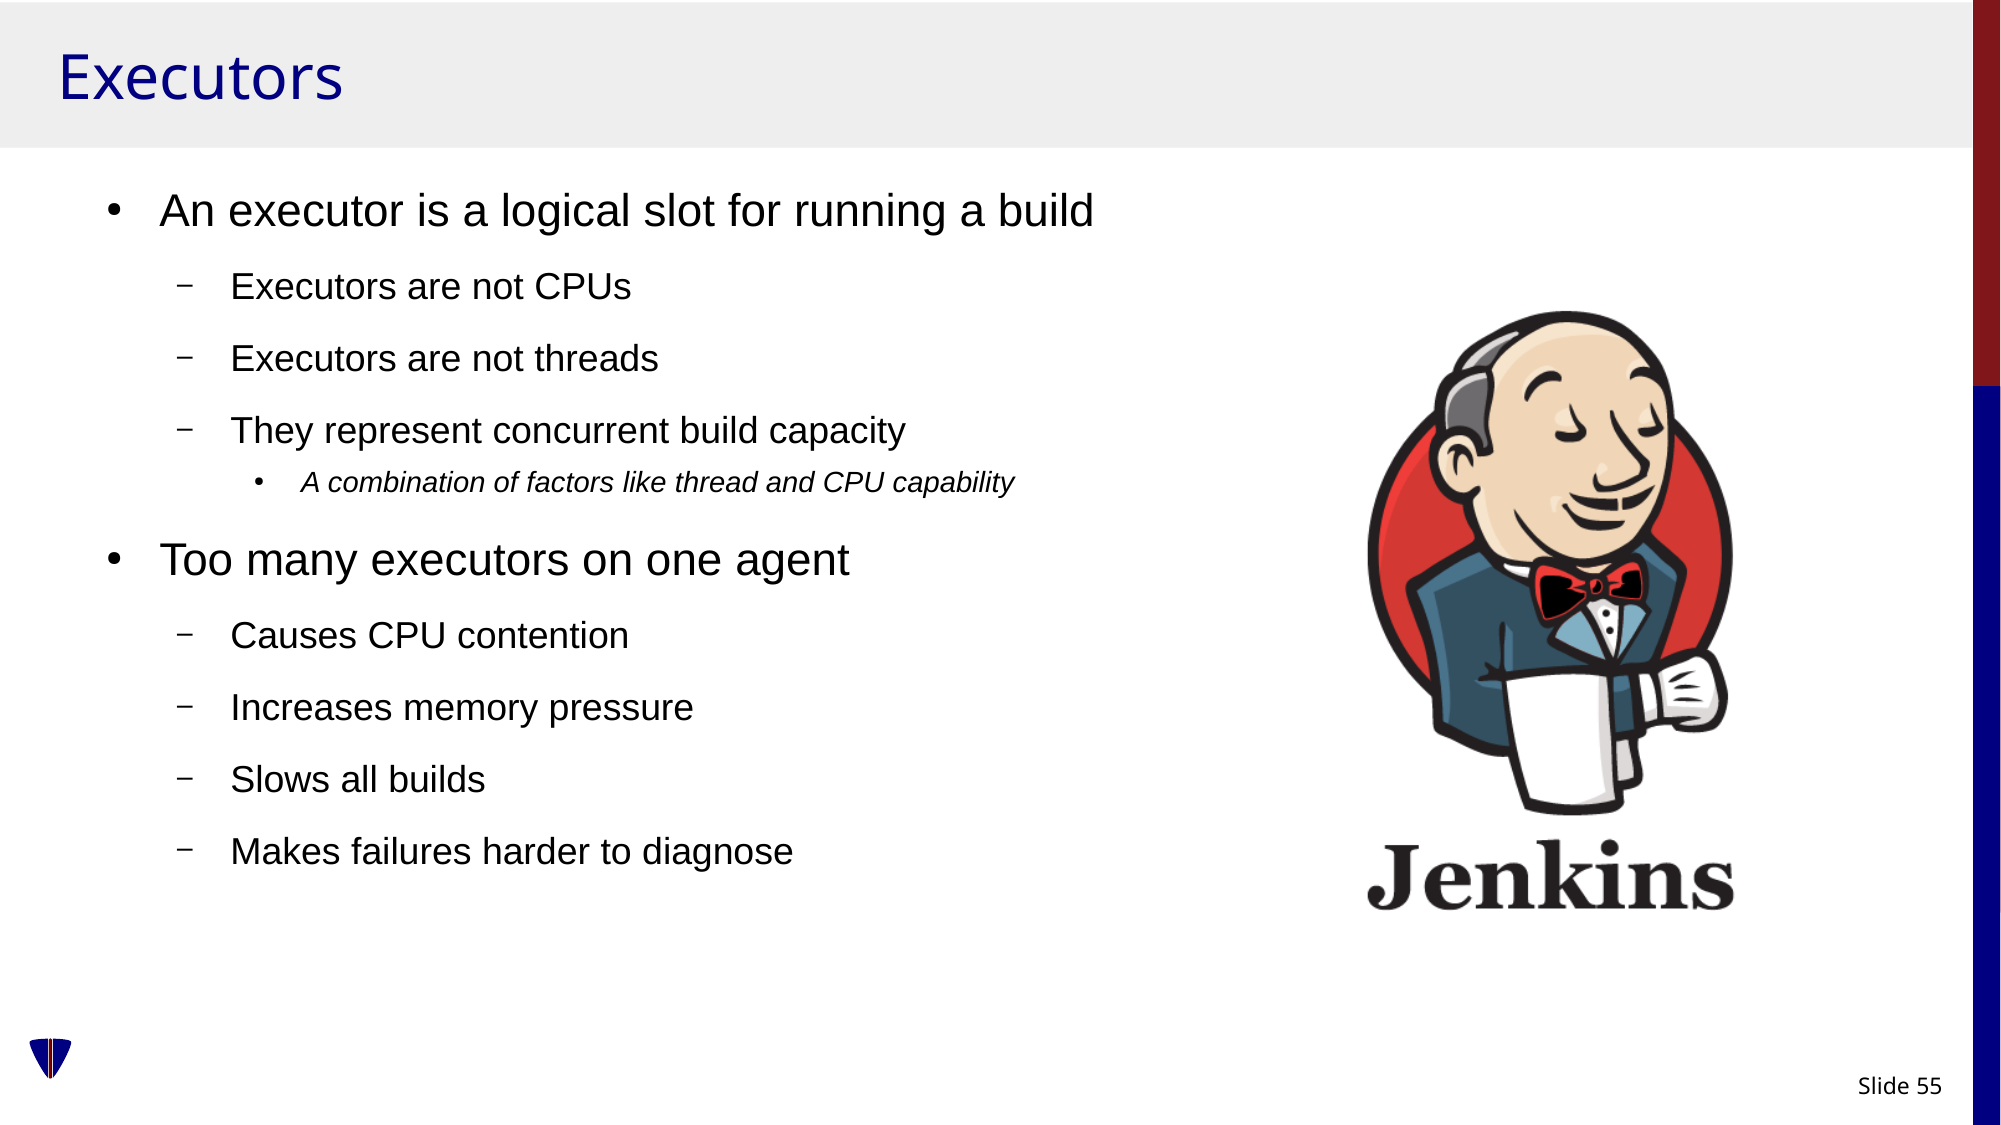

# Executors
An executor is a logical slot for running a build
Executors are not CPUs
Executors are not threads
They represent concurrent build capacity
A combination of factors like thread and CPU capability
Too many executors on one agent
Causes CPU contention
Increases memory pressure
Slows all builds
Makes failures harder to diagnose